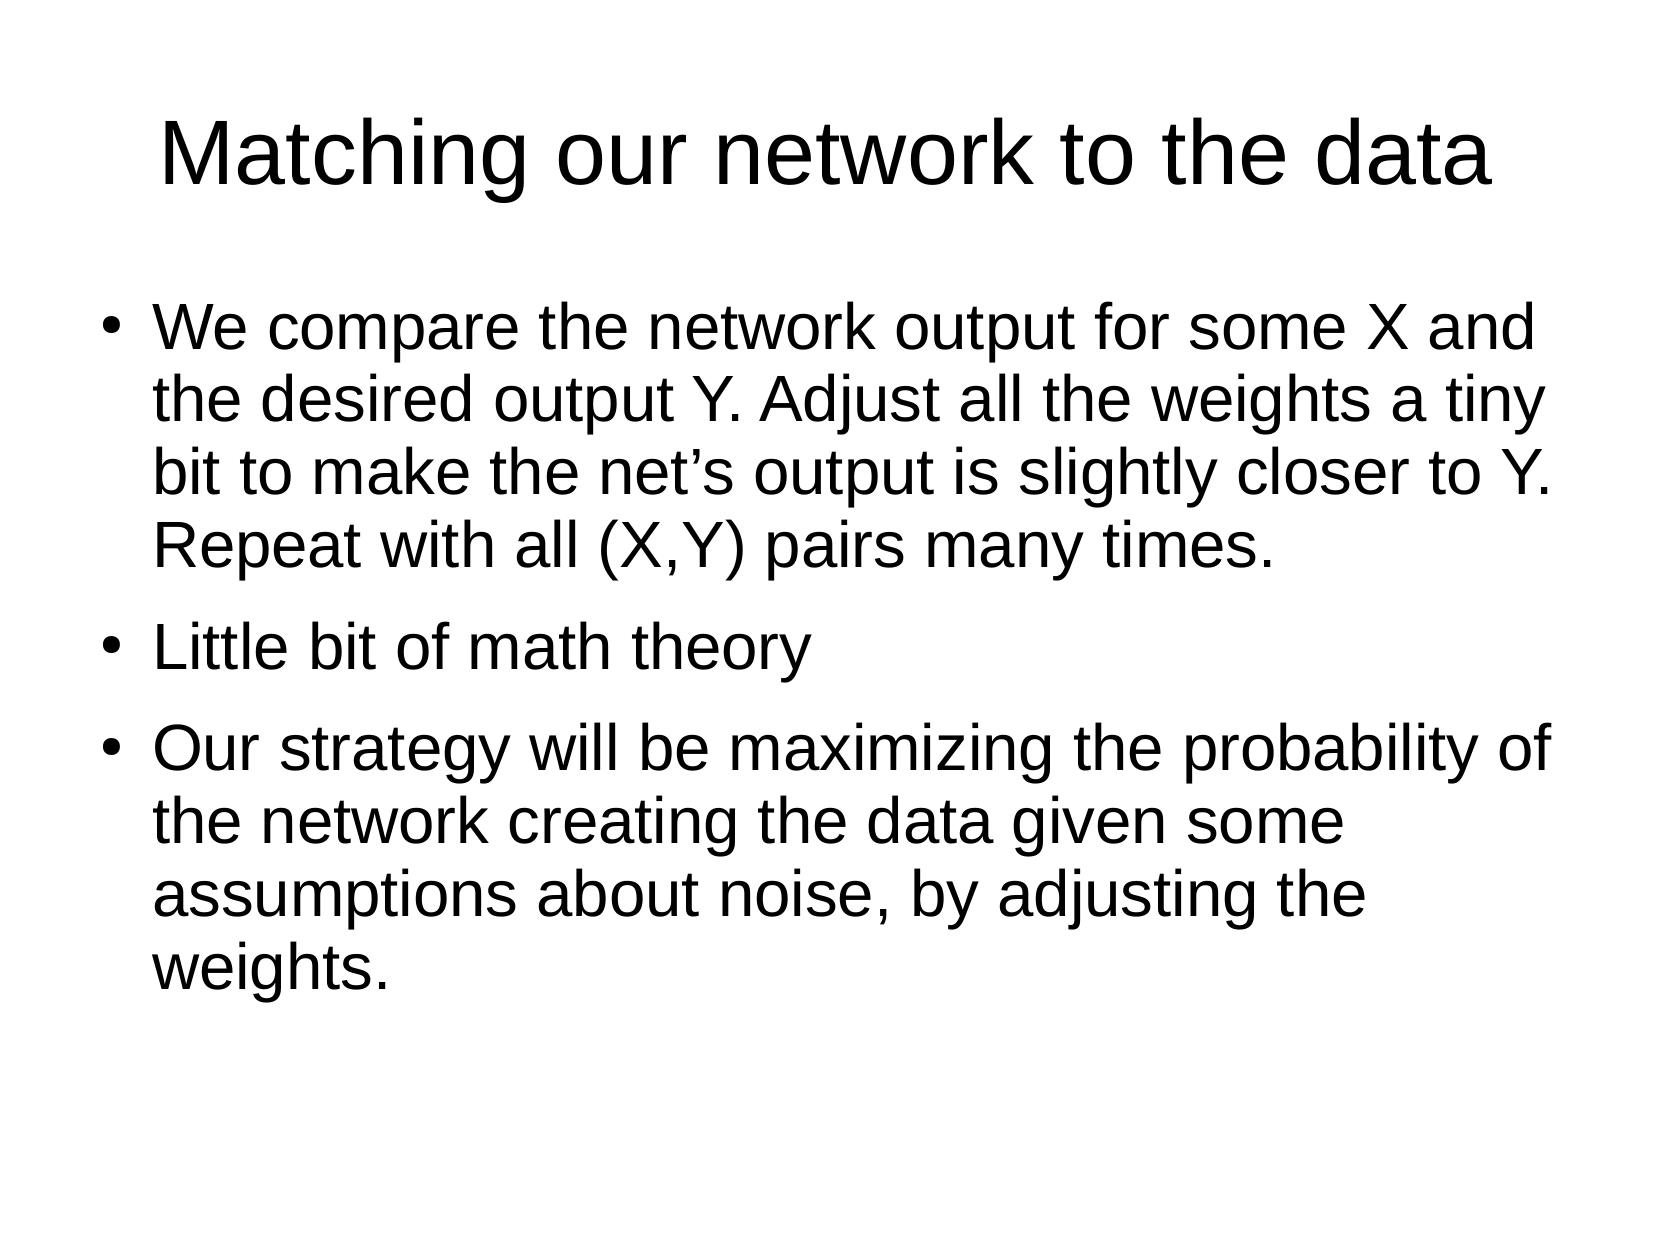

# Matching our network to the data
We compare the network output for some X and the desired output Y. Adjust all the weights a tiny bit to make the net’s output is slightly closer to Y. Repeat with all (X,Y) pairs many times.
Little bit of math theory
Our strategy will be maximizing the probability of the network creating the data given some assumptions about noise, by adjusting the weights.